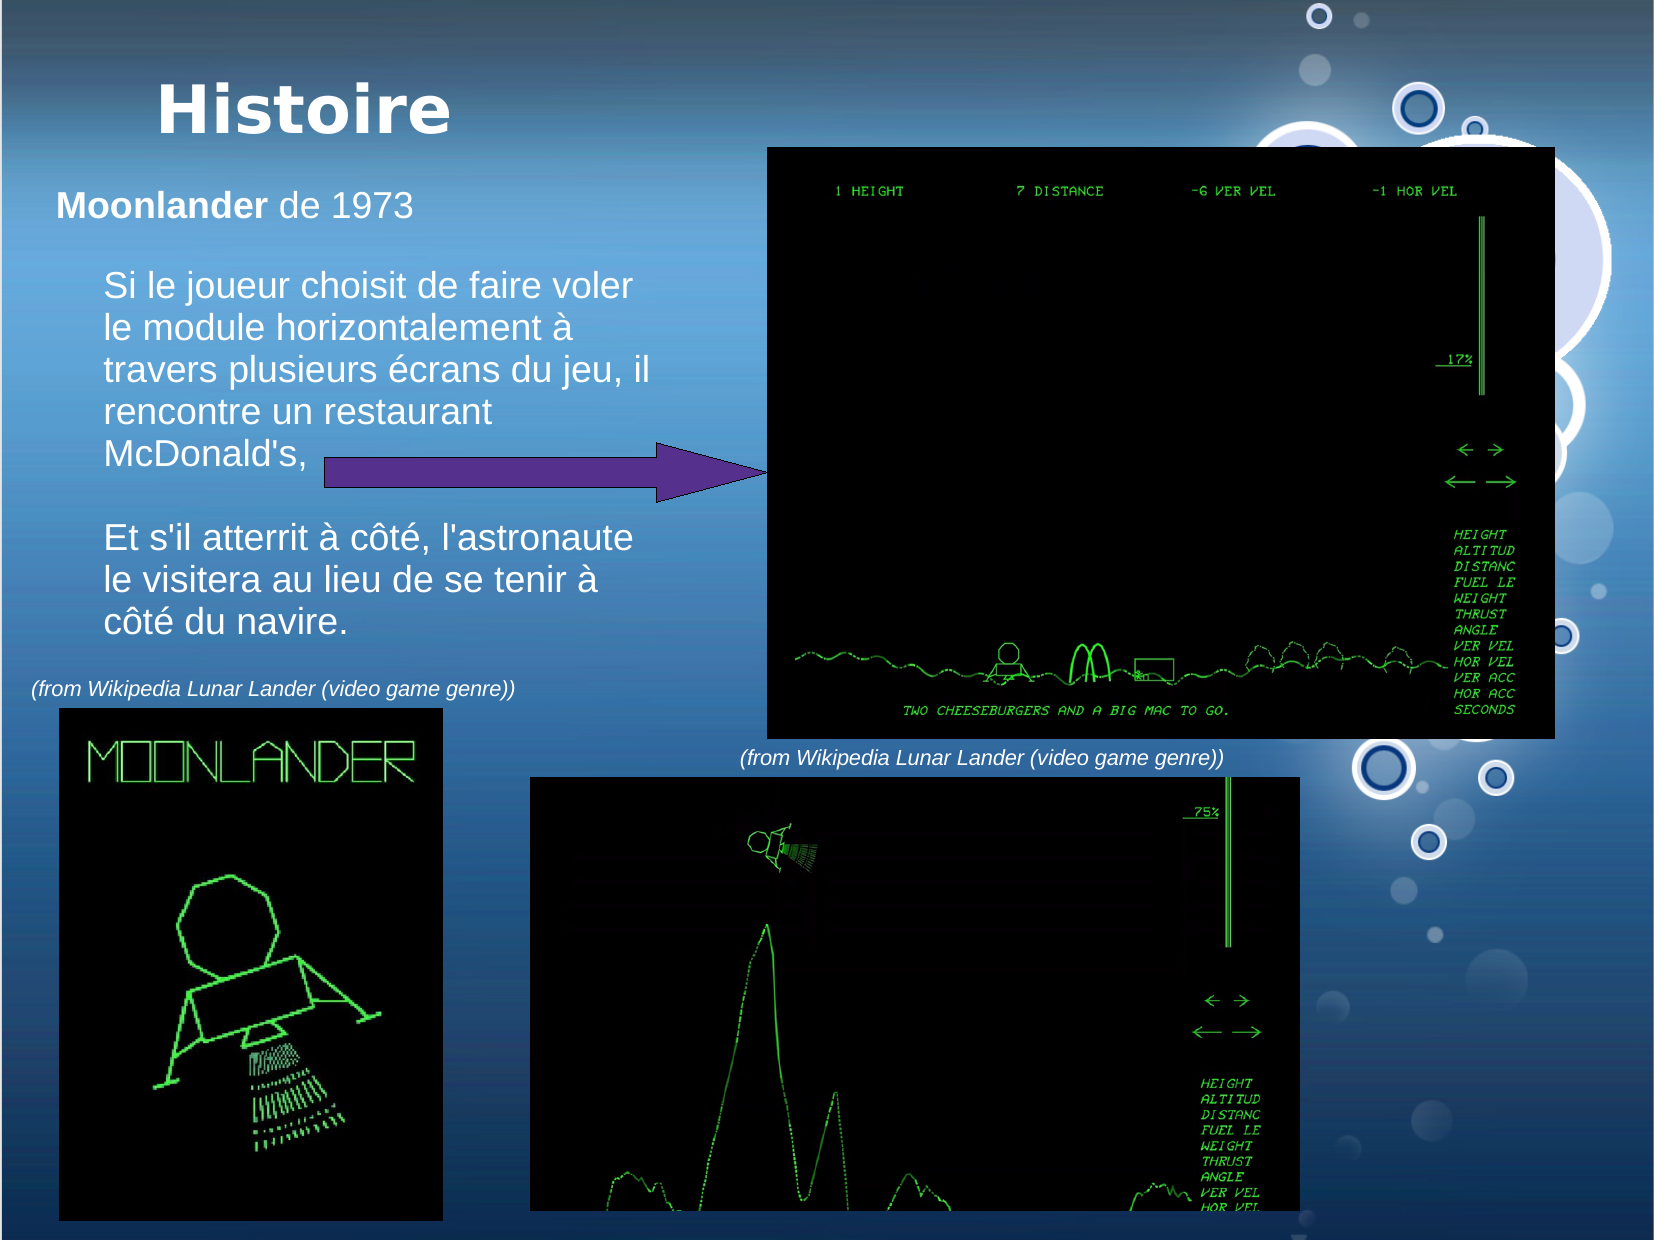

# Histoire
Moonlander de 1973
Si le joueur choisit de faire voler le module horizontalement à travers plusieurs écrans du jeu, il rencontre un restaurant McDonald's,
Et s'il atterrit à côté, l'astronaute le visitera au lieu de se tenir à côté du navire.
(from Wikipedia Lunar Lander (video game genre))
(from Wikipedia Lunar Lander (video game genre))